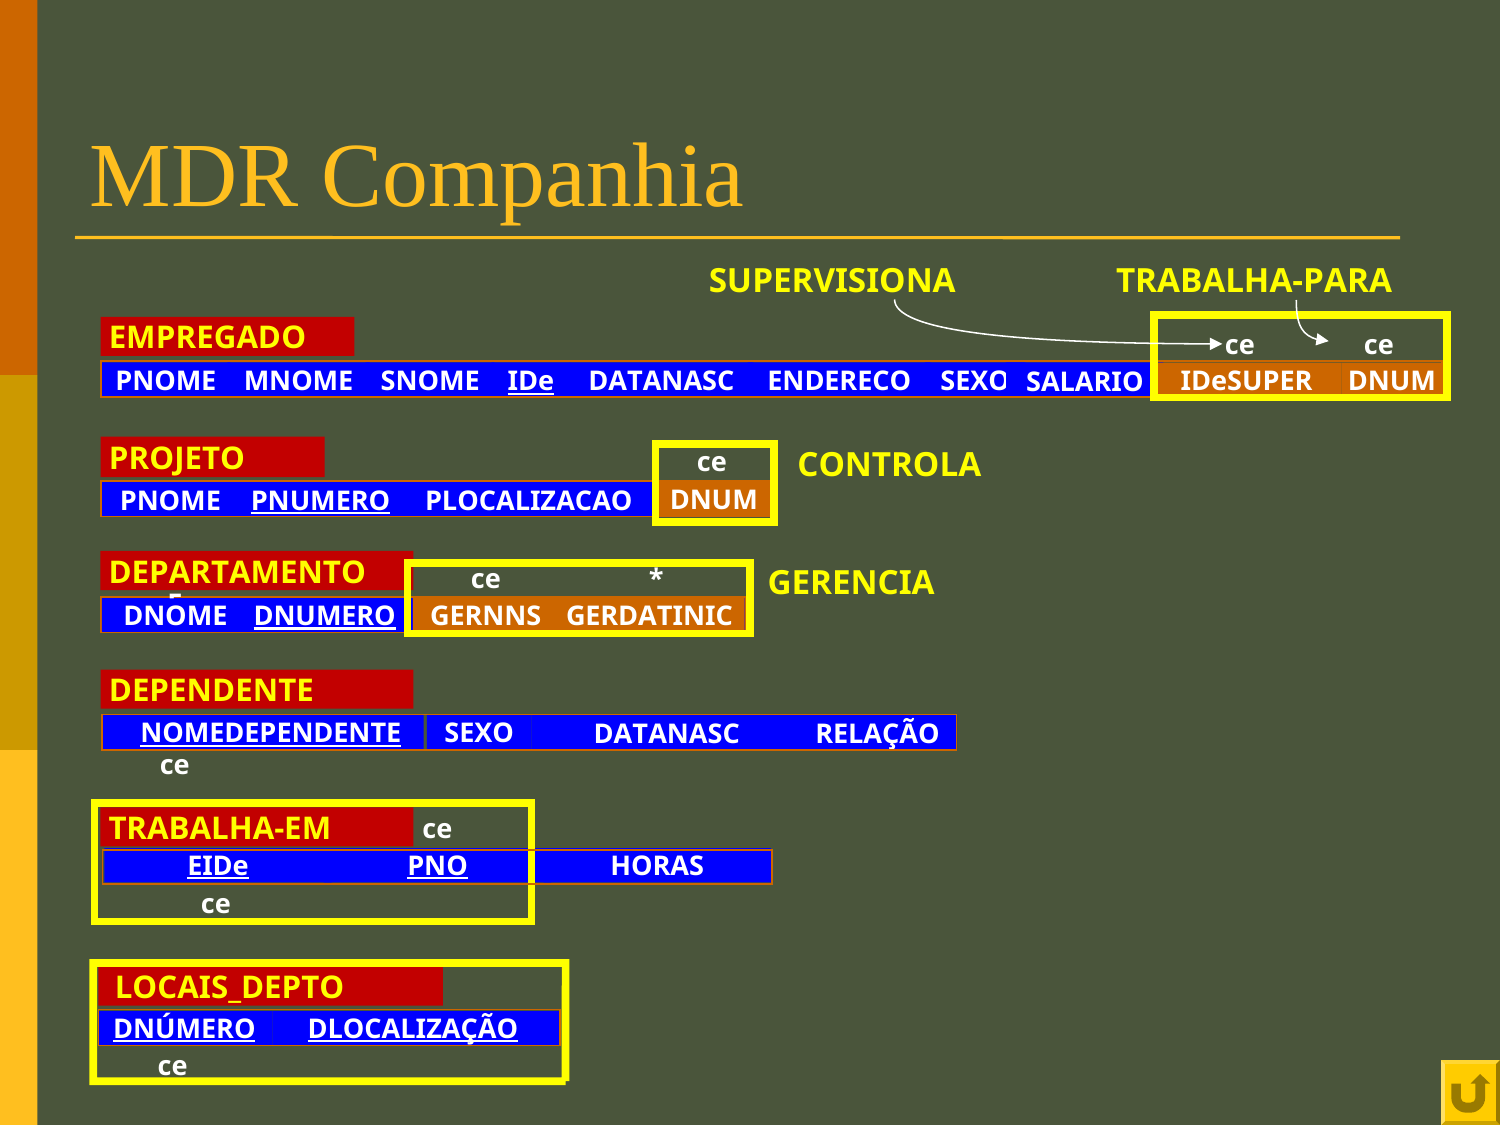

# MDR Companhia
SUPERVISIONA
TRABALHA-PARA
 EMPREGADO
ce
ce
PNOME
MNOME
SNOME
IDe
DATANASC
ENDERECO
SEXO
SALARIO
IDeSUPER
DNUM
 PROJETO
CONTROLA
ce
DNUM
PNOME
PNUMERO
PLOCALIZACAO
 DEPARTAMENTO
GERENCIA
ce
*
GERNNS
GERDATINIC
 DNOME
DNUMERO
 DEPENDENTE
NOMEDEPENDENTE
SEXO
E
DATANASC
RELAÇÃO
ce
 TRABALHA-EM
ce
EIDe
PNO
HORAS
ce
 LOCAIS_DEPTO
 DNÚMERO
 DLOCALIZAÇÃO
ce